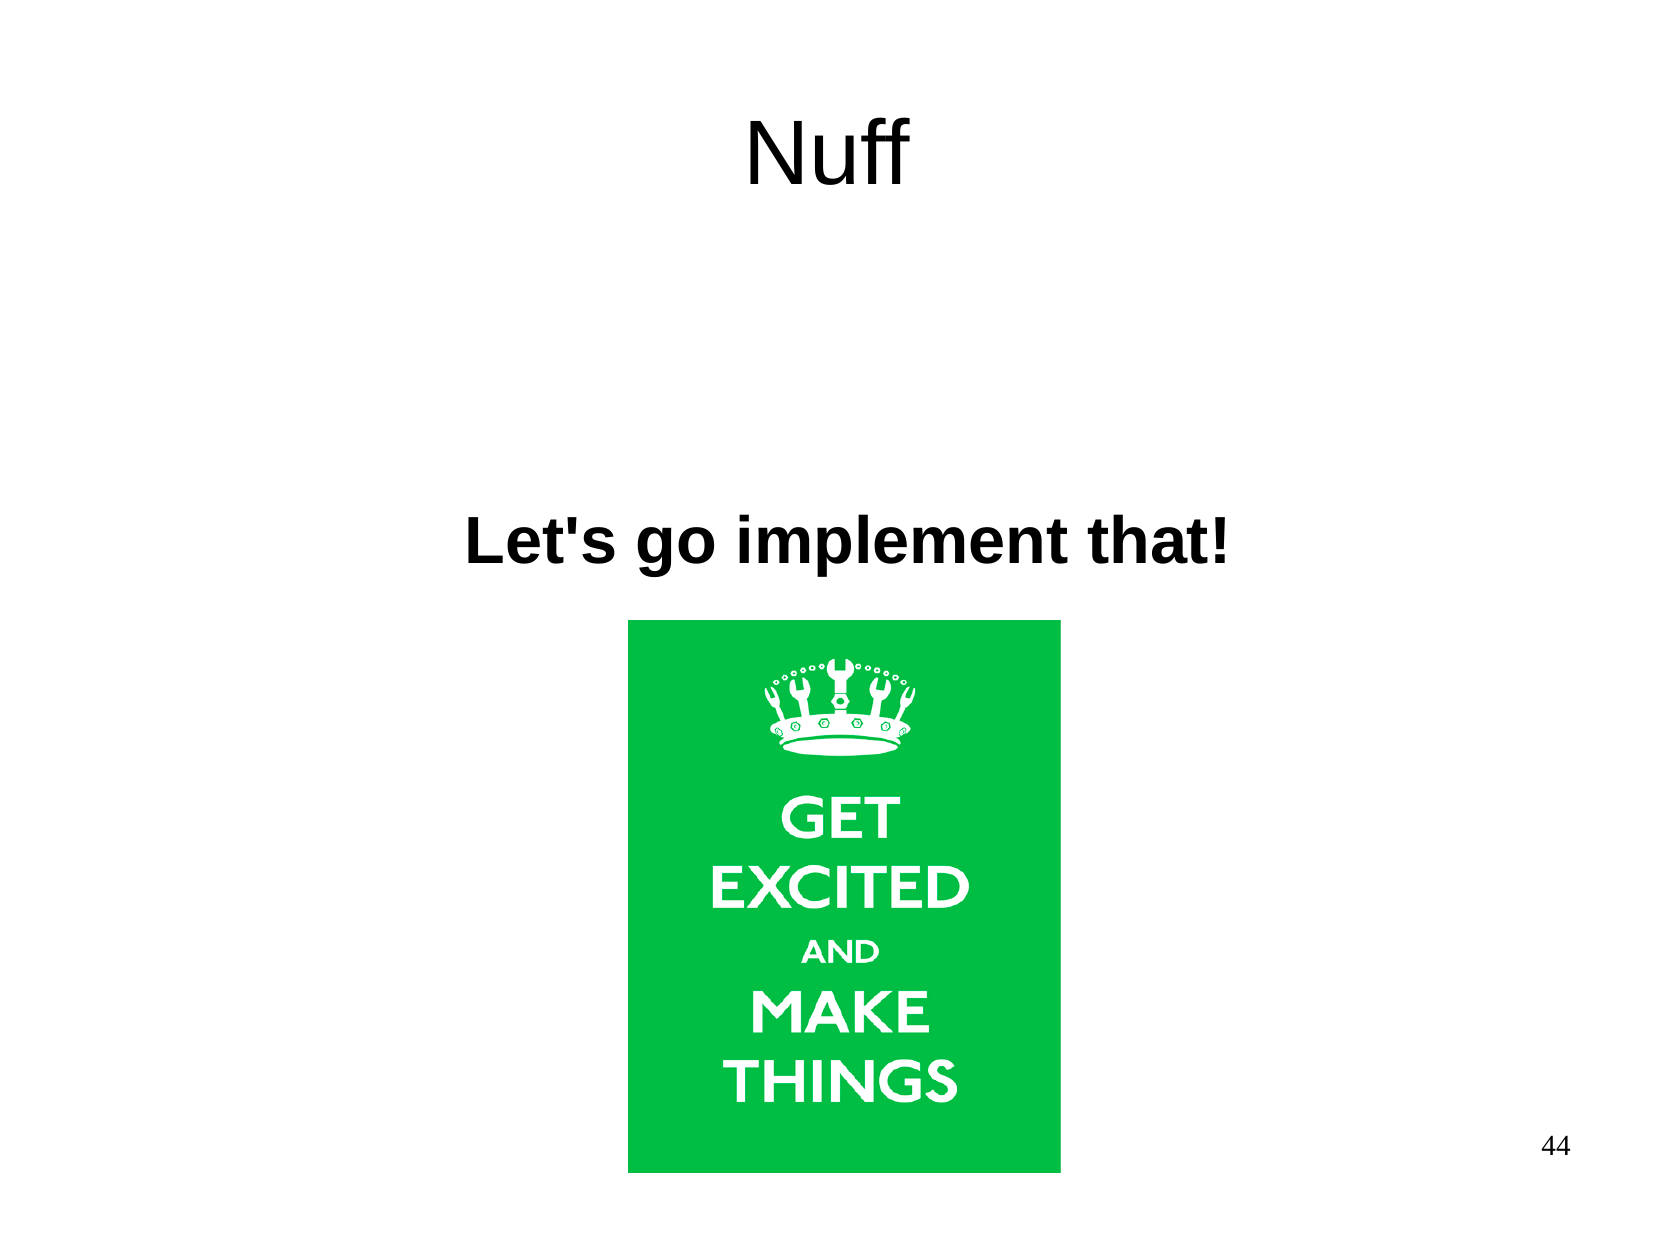

# Nuff
Let's go implement that!
44